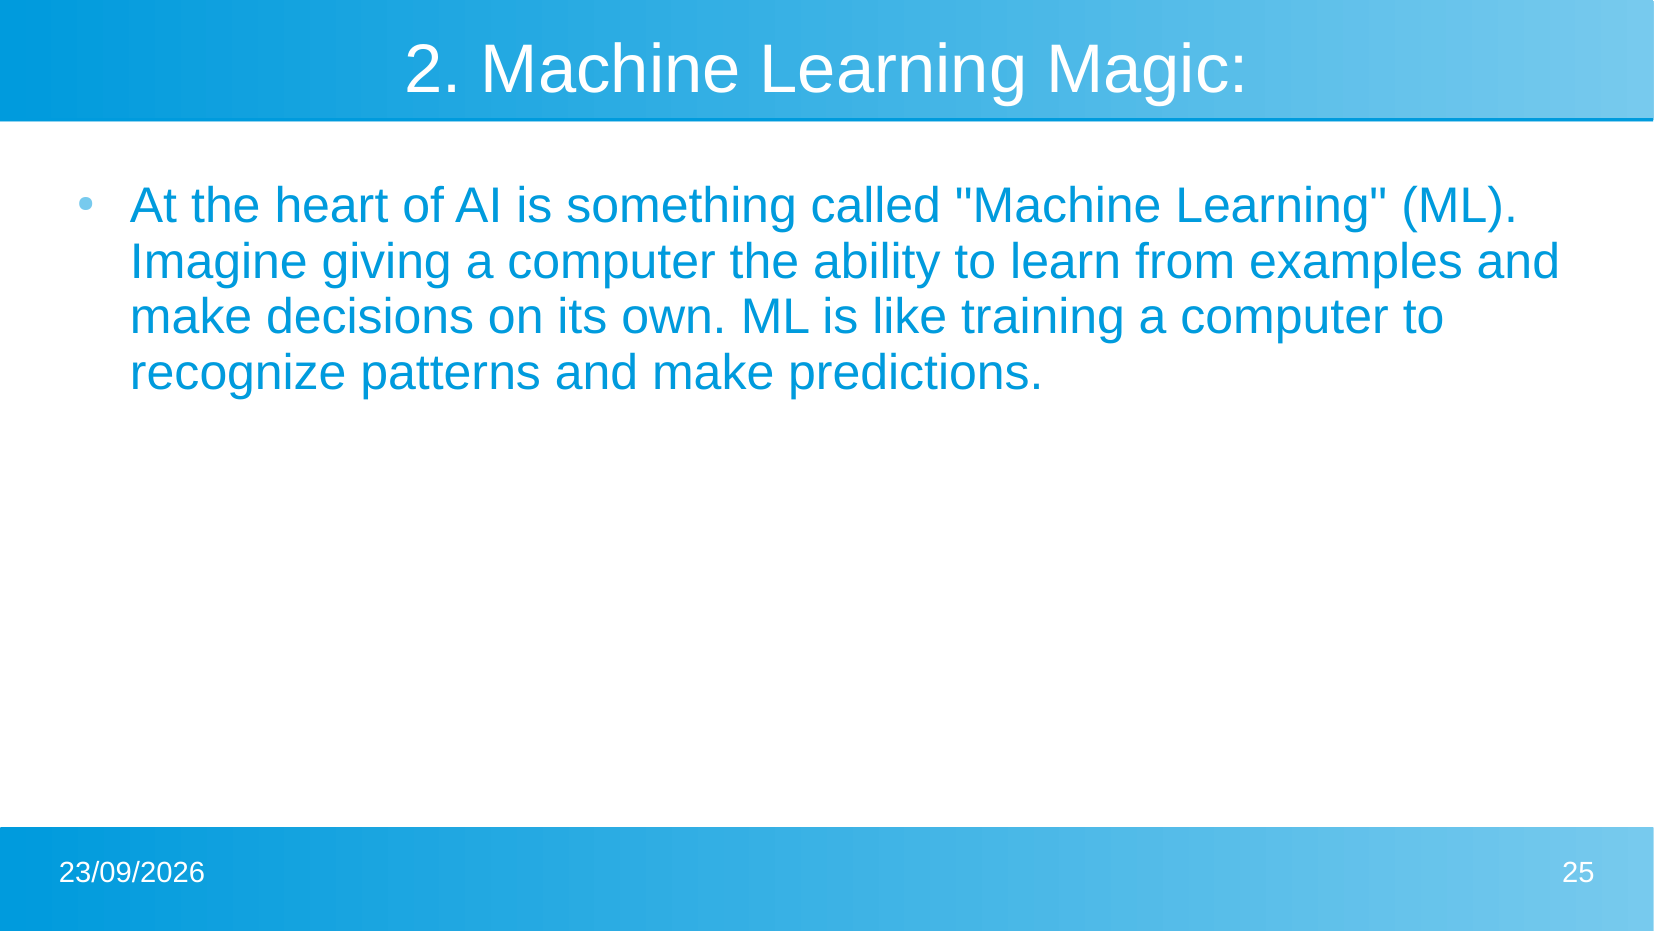

# 2. Machine Learning Magic:
At the heart of AI is something called "Machine Learning" (ML). Imagine giving a computer the ability to learn from examples and make decisions on its own. ML is like training a computer to recognize patterns and make predictions.
25